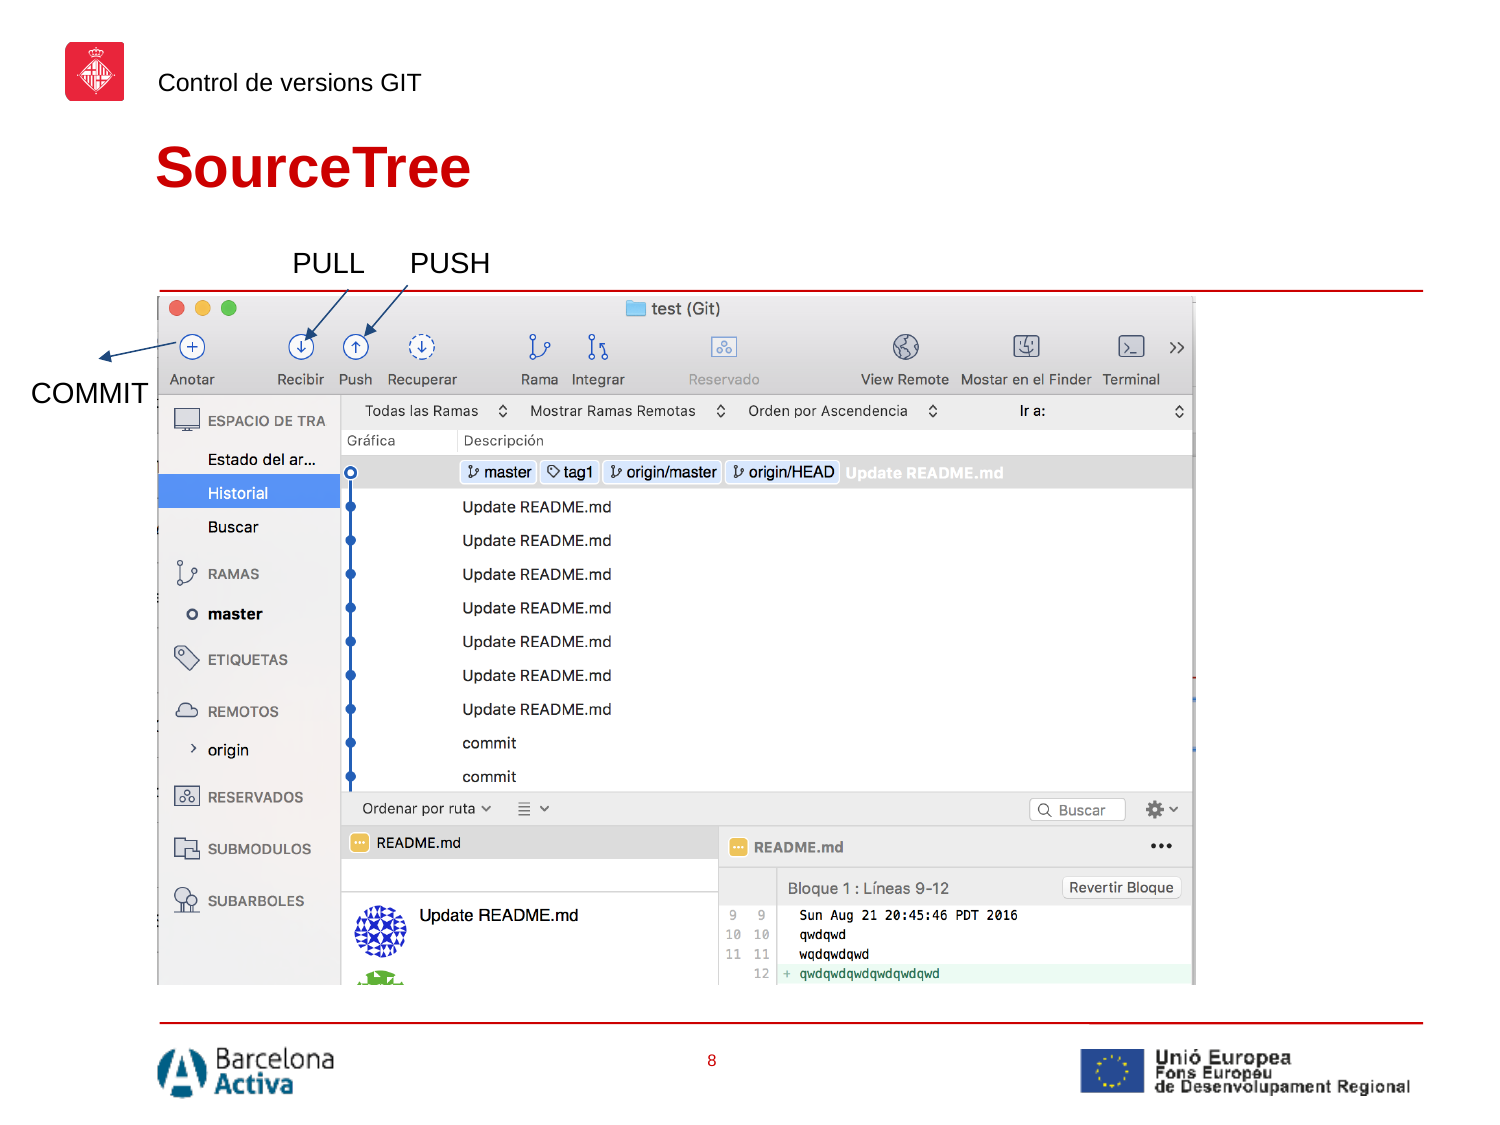

Control de versions GIT
SourceTree
PULL
PUSH
COMMIT